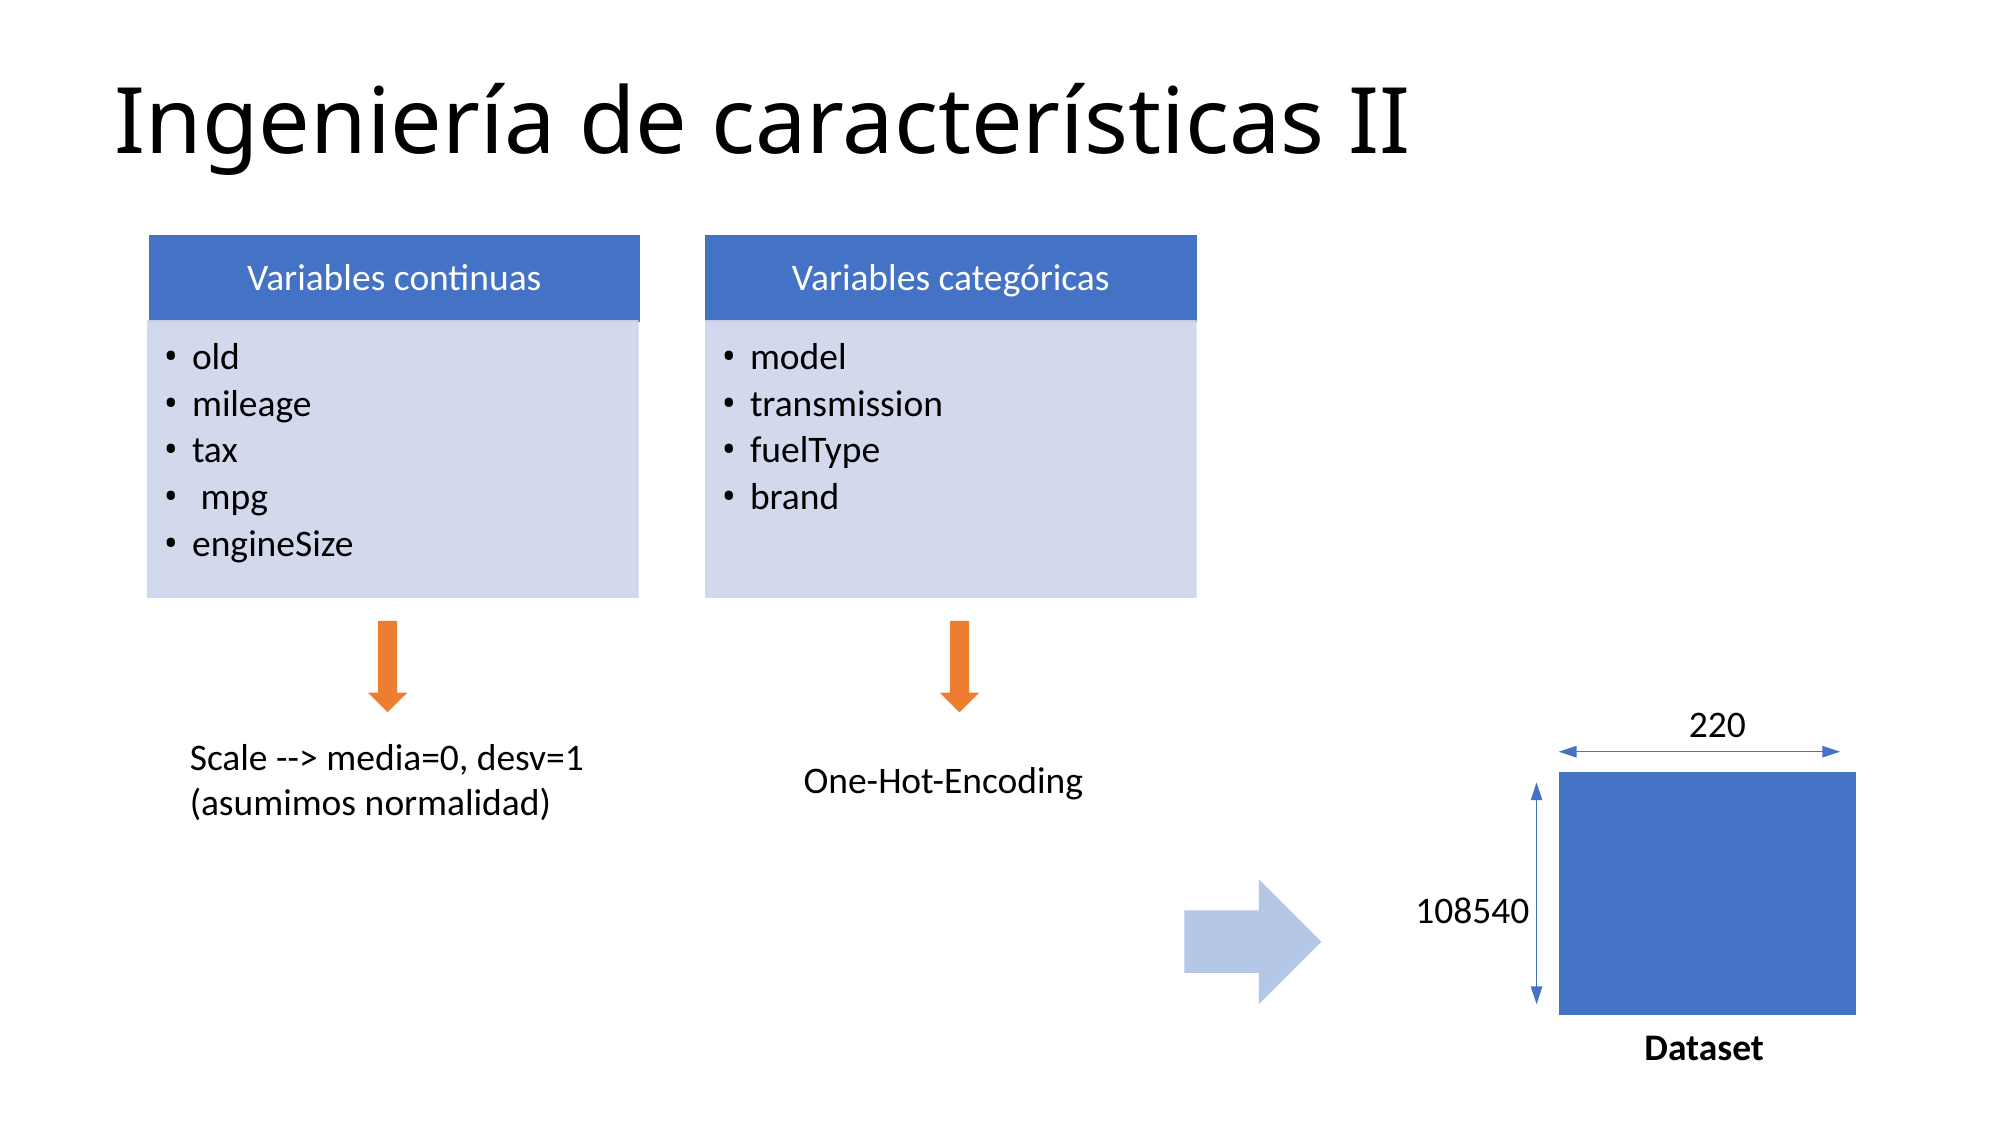

Ingeniería de características II
Variables continuas
Variables categóricas
old
mileage
tax
 mpg
engineSize
model
transmission
fuelType
brand
220
Scale --> media=0, desv=1
(asumimos normalidad)
One-Hot-Encoding
| | | | | | |
| --- | --- | --- | --- | --- | --- |
| | | | | | |
| | | | | | |
| | | | | | |
108540
Dataset